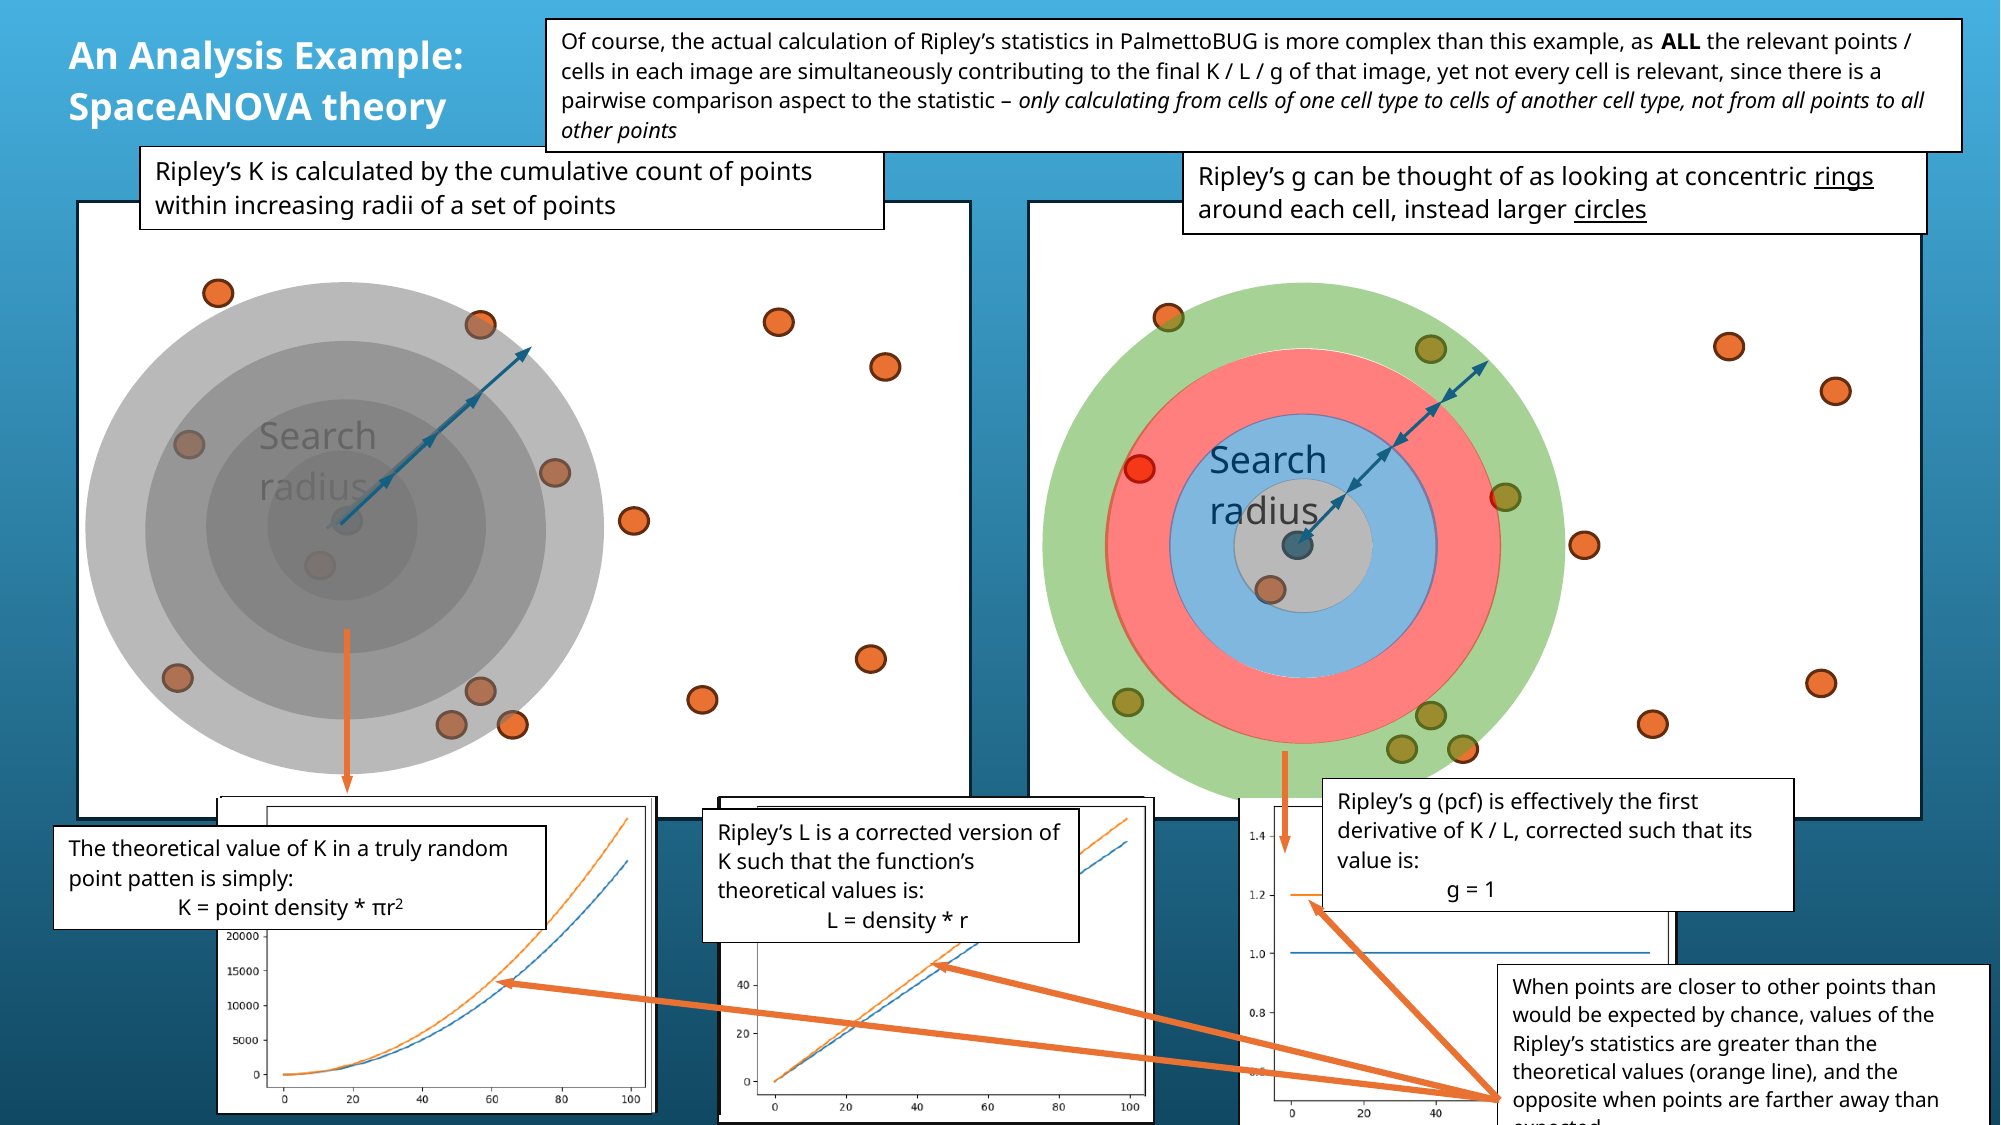

Of course, the actual calculation of Ripley’s statistics in PalmettoBUG is more complex than this example, as ALL the relevant points / cells in each image are simultaneously contributing to the final K / L / g of that image, yet not every cell is relevant, since there is a pairwise comparison aspect to the statistic – only calculating from cells of one cell type to cells of another cell type, not from all points to all other points
An Analysis Example:
SpaceANOVA theory
Ripley’s K is calculated by the cumulative count of points within increasing radii of a set of points
Ripley’s g can be thought of as looking at concentric rings around each cell, instead larger circles
Search
radius
Search
radius
Ripley’s g (pcf) is effectively the first derivative of K / L, corrected such that its value is:
 g = 1
Ripley’s L is a corrected version of K such that the function’s theoretical values is:
 L = density * r
The theoretical value of K in a truly random point patten is simply:
 K = point density * πr2
When points are closer to other points than would be expected by chance, values of the Ripley’s statistics are greater than the theoretical values (orange line), and the opposite when points are farther away than expected.